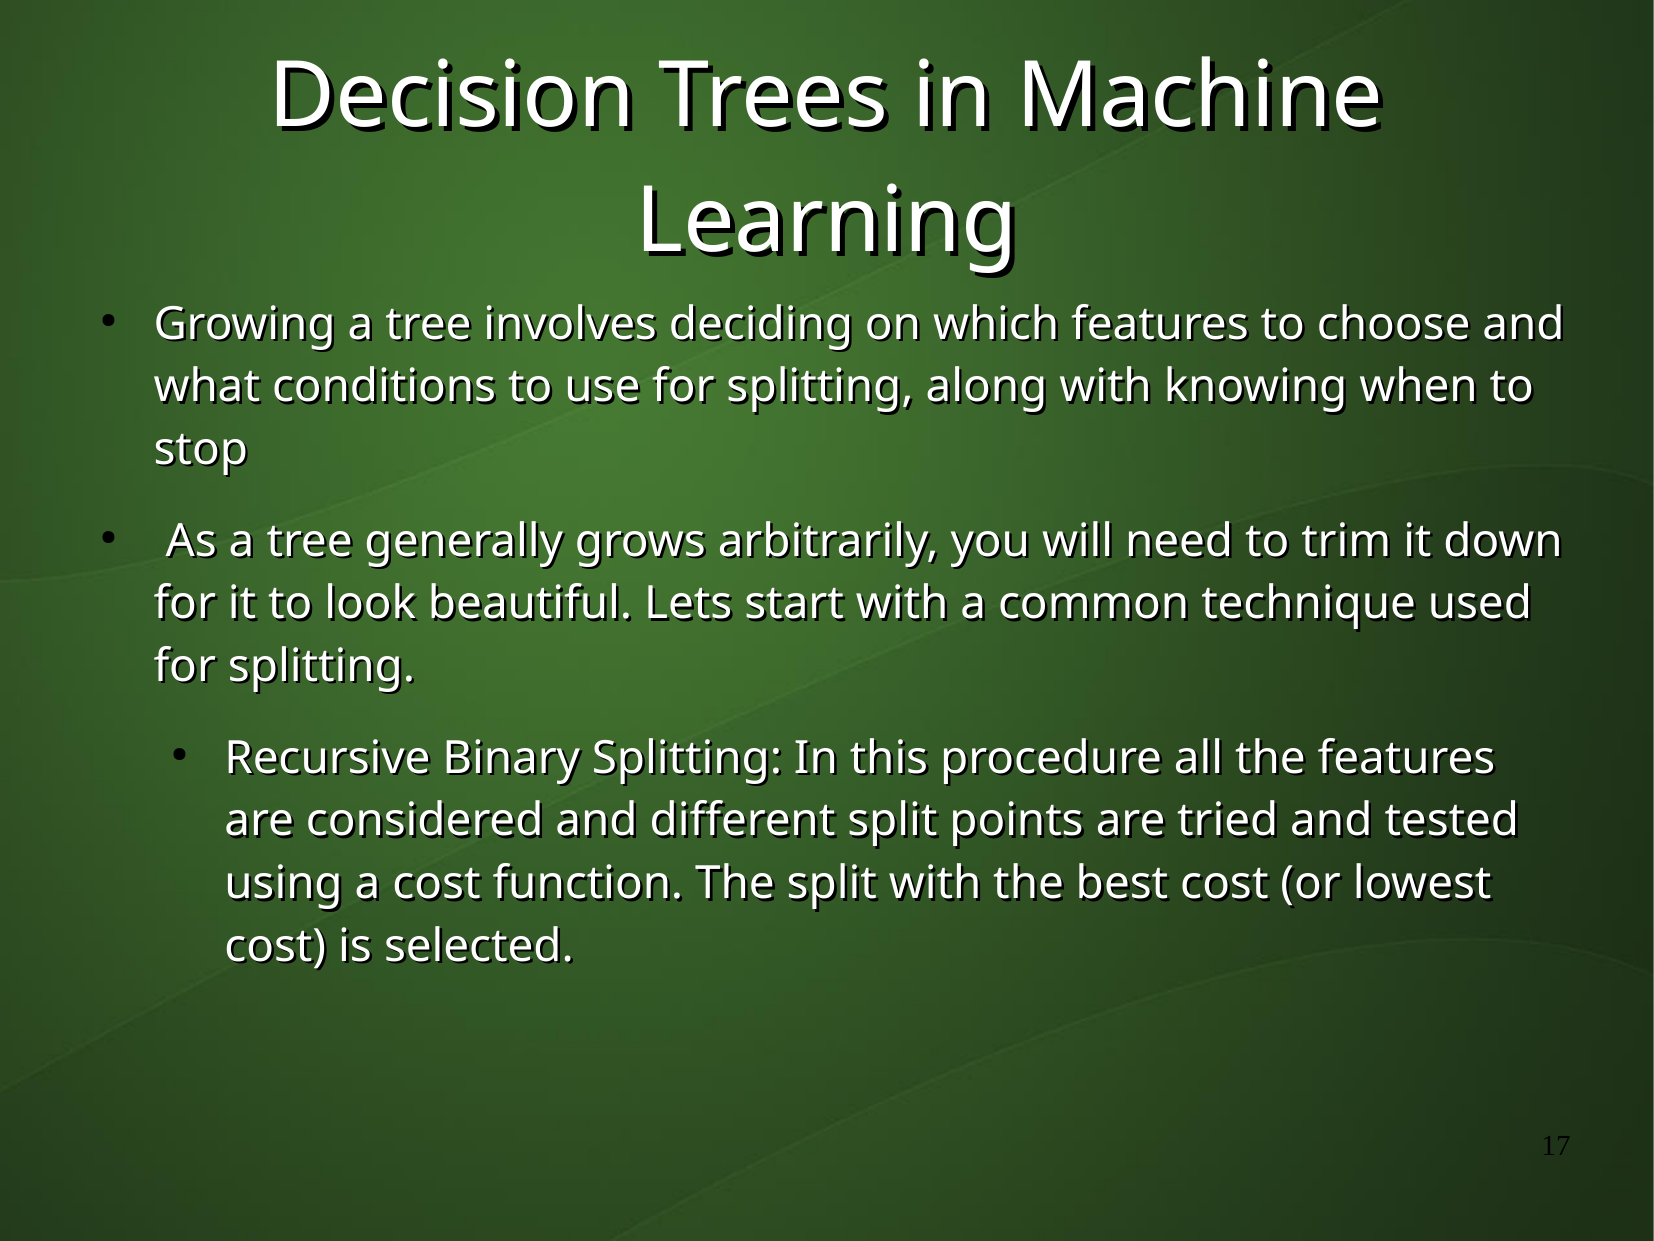

# Decision Trees in Machine Learning
Growing a tree involves deciding on which features to choose and what conditions to use for splitting, along with knowing when to stop
 As a tree generally grows arbitrarily, you will need to trim it down for it to look beautiful. Lets start with a common technique used for splitting.
Recursive Binary Splitting: In this procedure all the features are considered and different split points are tried and tested using a cost function. The split with the best cost (or lowest cost) is selected.
17